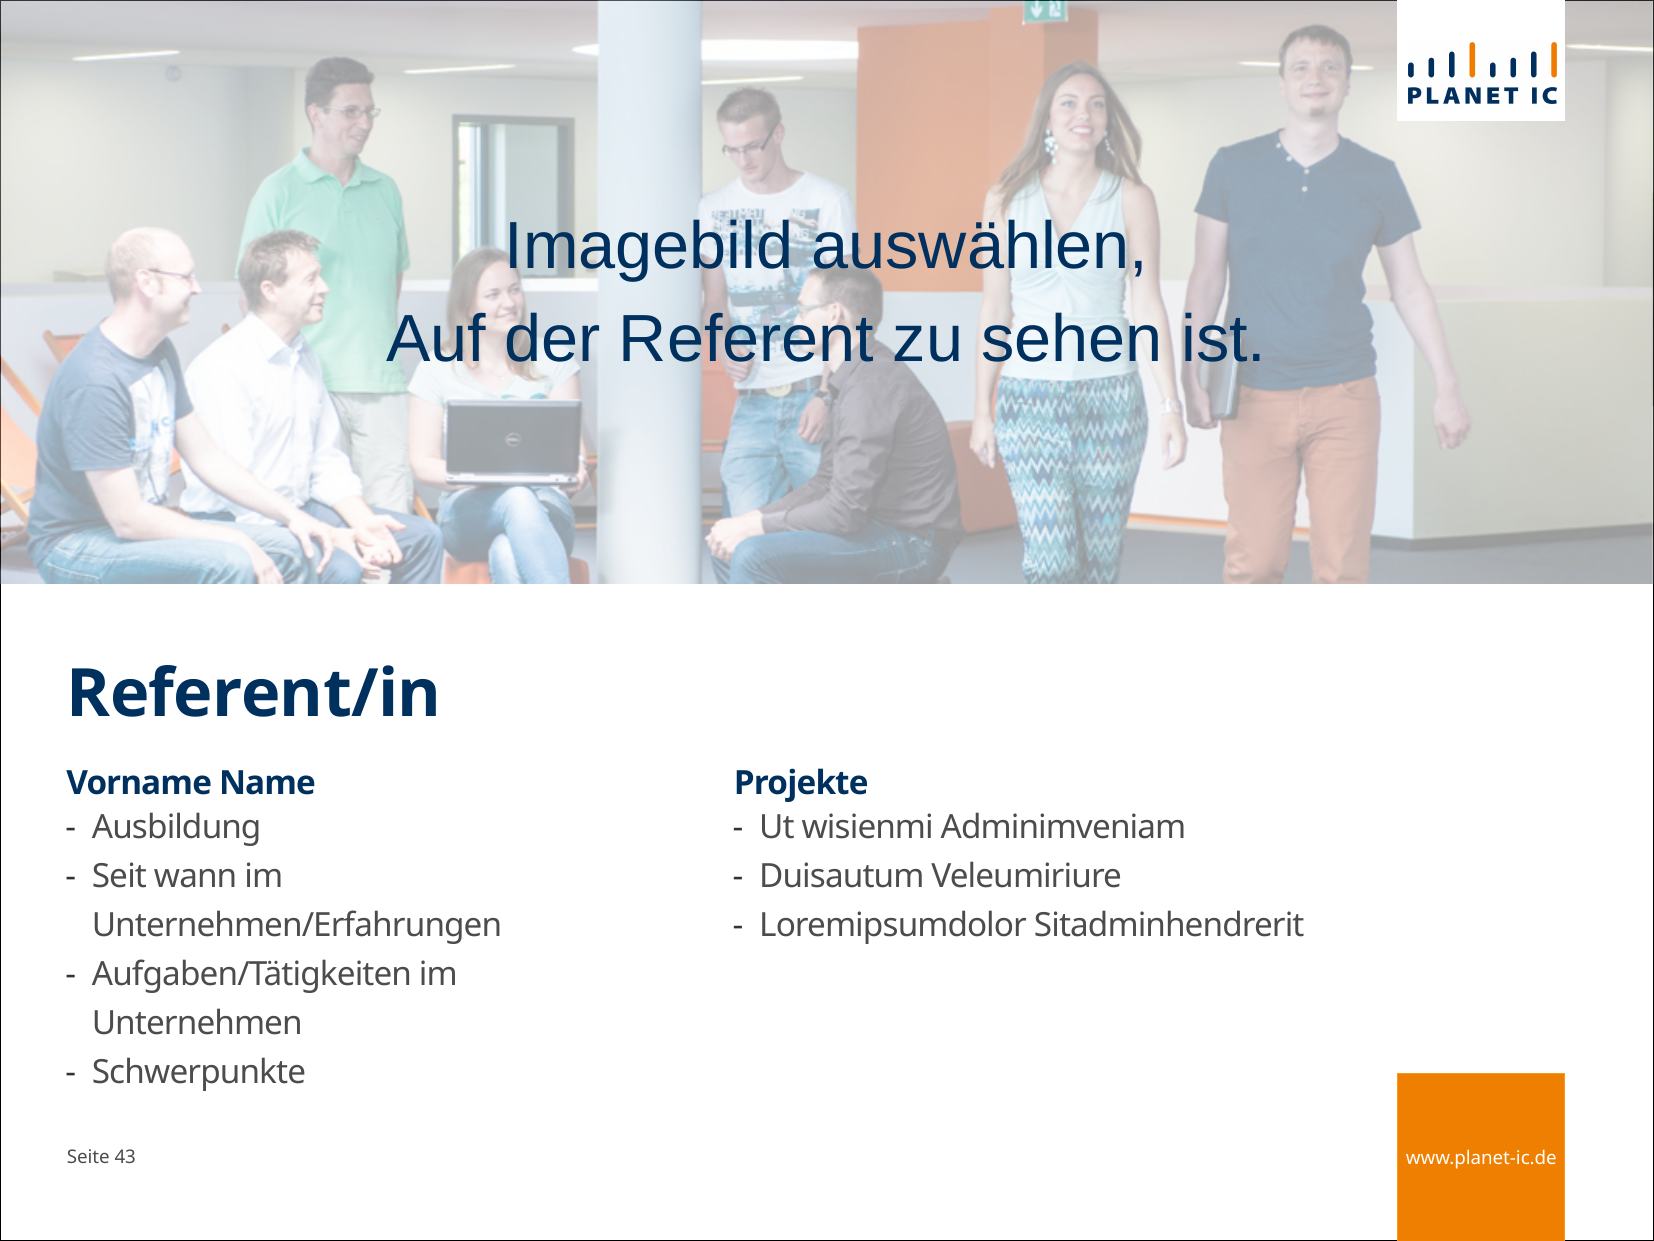

Vorname Name
Projekte
Ausbildung
Seit wann im Unternehmen/Erfahrungen
Aufgaben/Tätigkeiten im Unternehmen
Schwerpunkte
Ut wisienmi Adminimveniam
Duisautum Veleumiriure
Loremipsumdolor Sitadminhendrerit